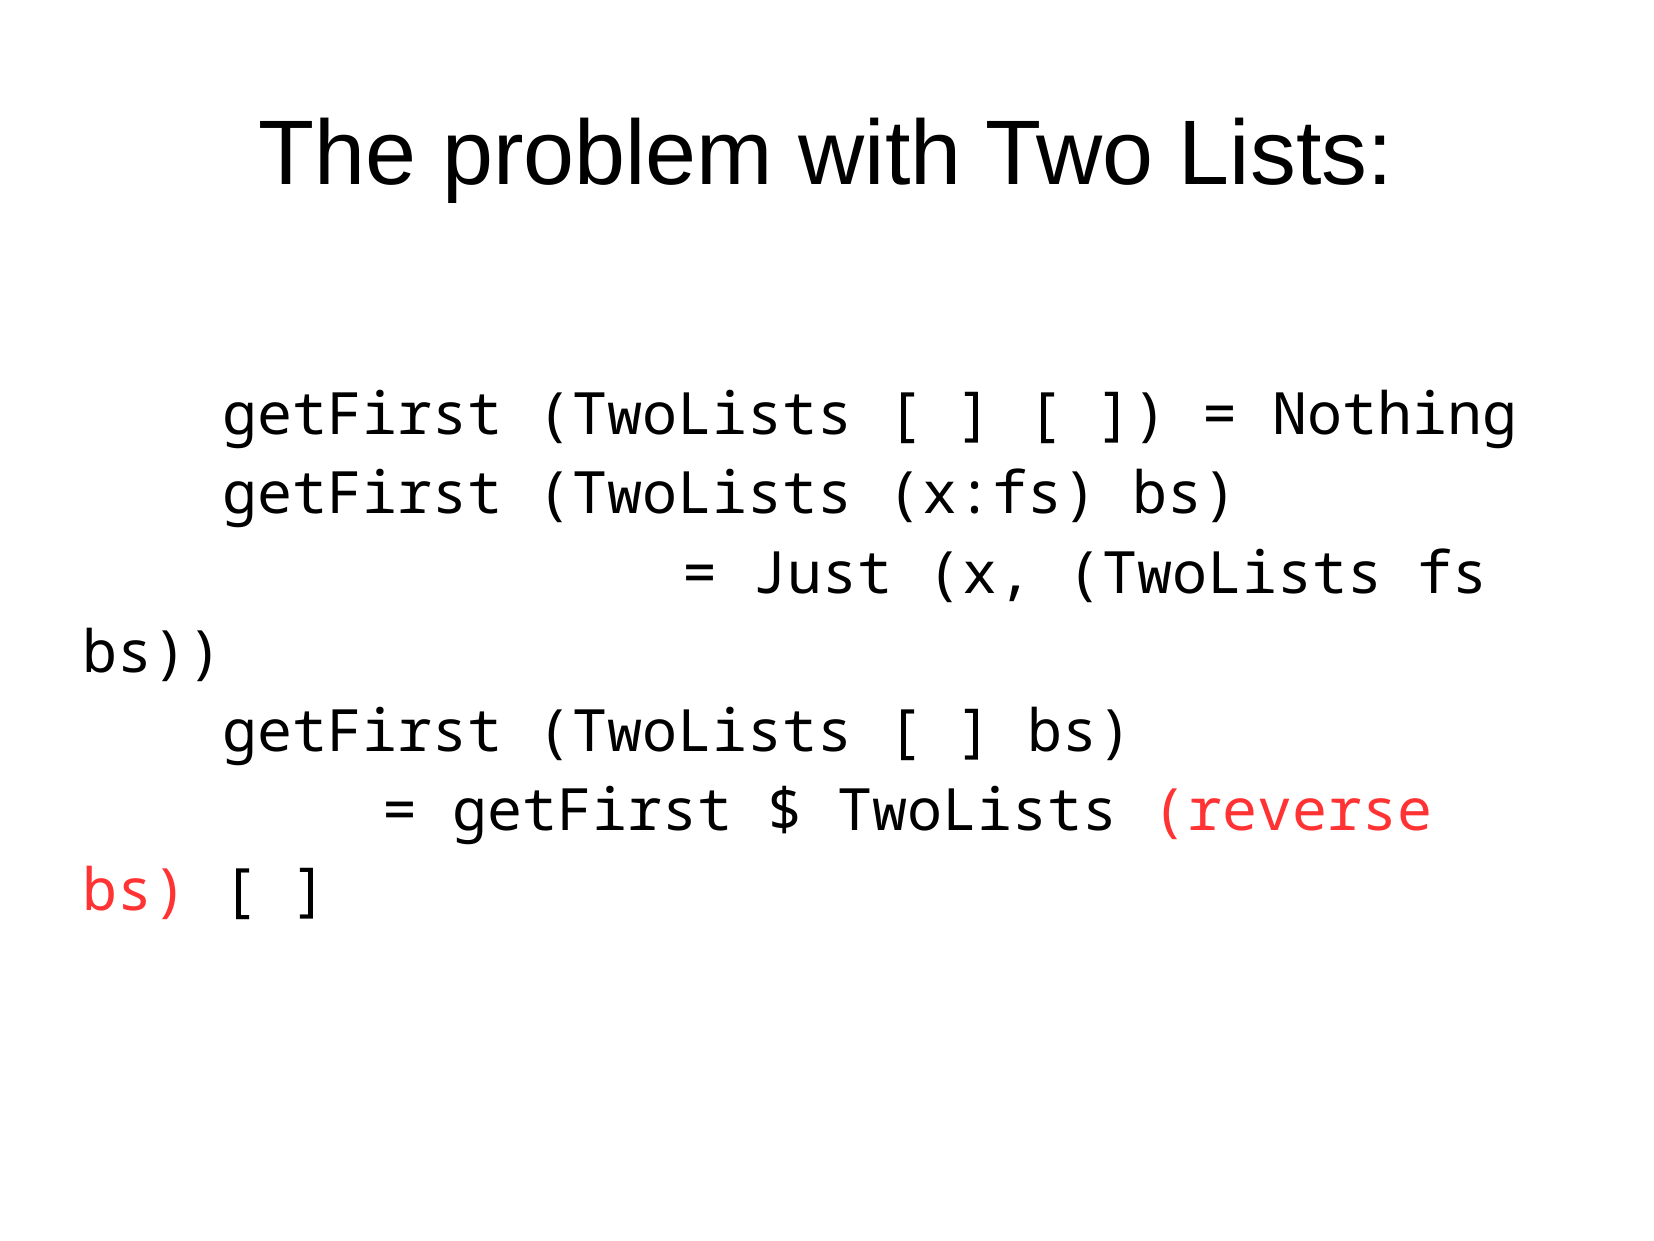

# The problem with Two Lists:
 getFirst (TwoLists [ ] [ ]) = Nothing
 getFirst (TwoLists (x:fs) bs)
								= Just (x, (TwoLists fs bs))
 getFirst (TwoLists [ ] bs)
				= getFirst $ TwoLists (reverse bs) [ ]